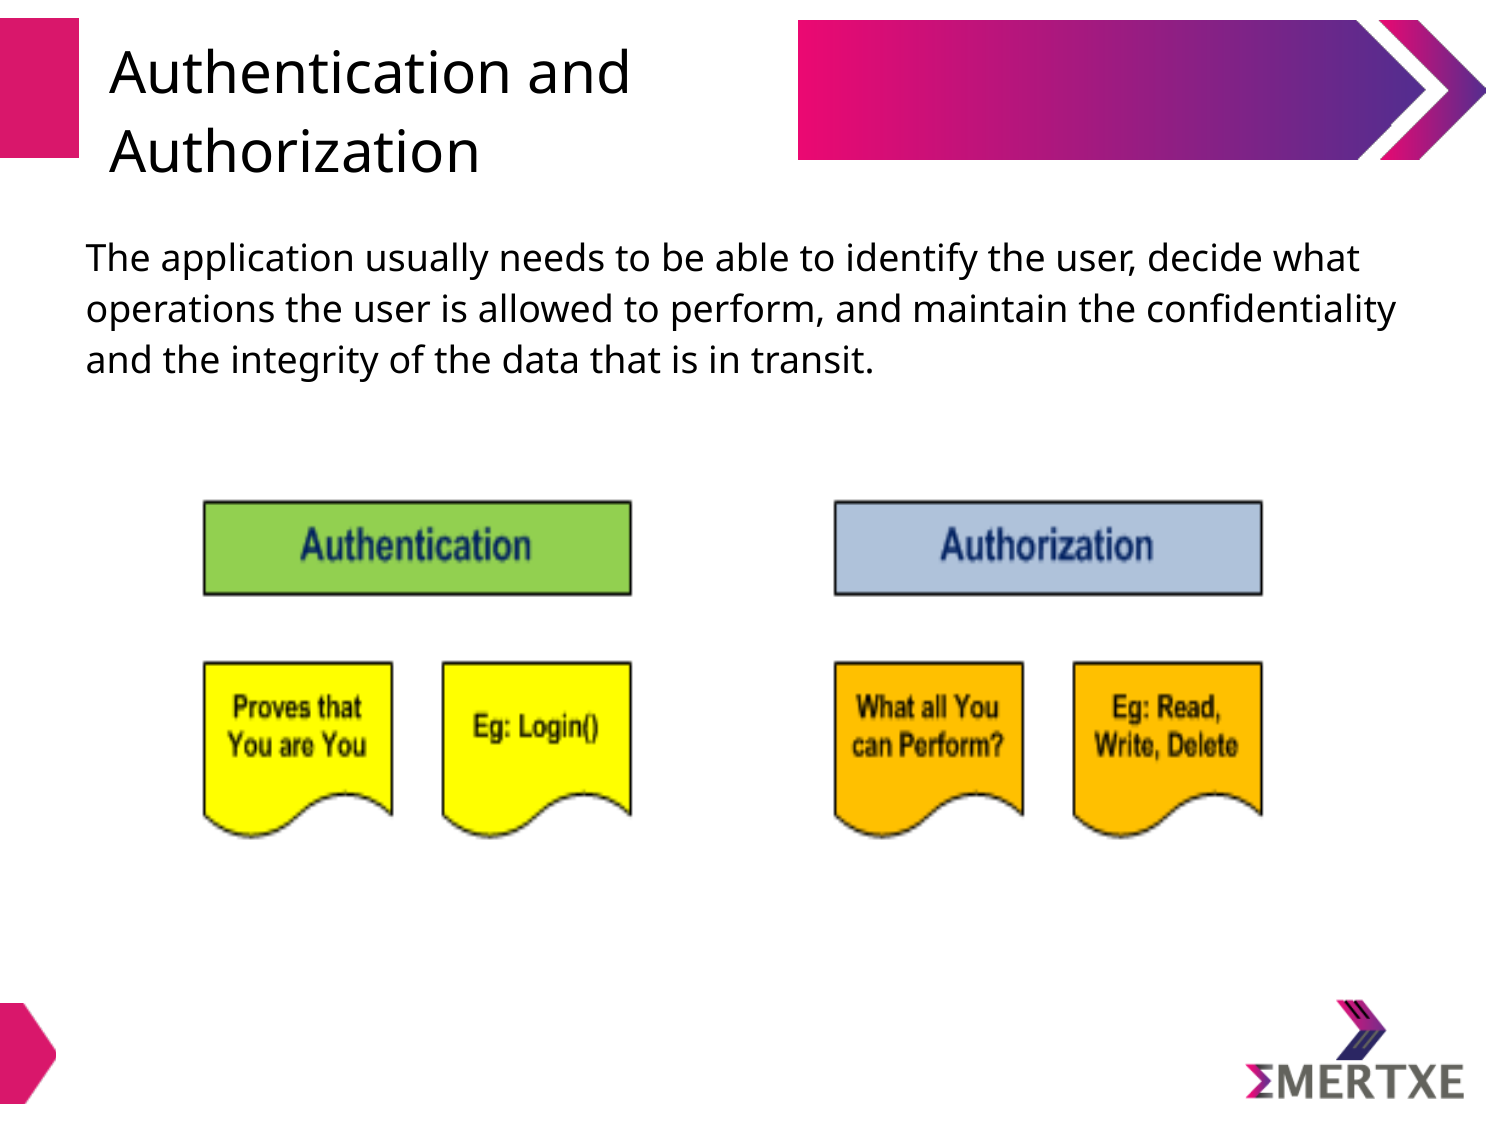

Authentication and Authorization
The application usually needs to be able to identify the user, decide what operations the user is allowed to perform, and maintain the confidentiality and the integrity of the data that is in transit.